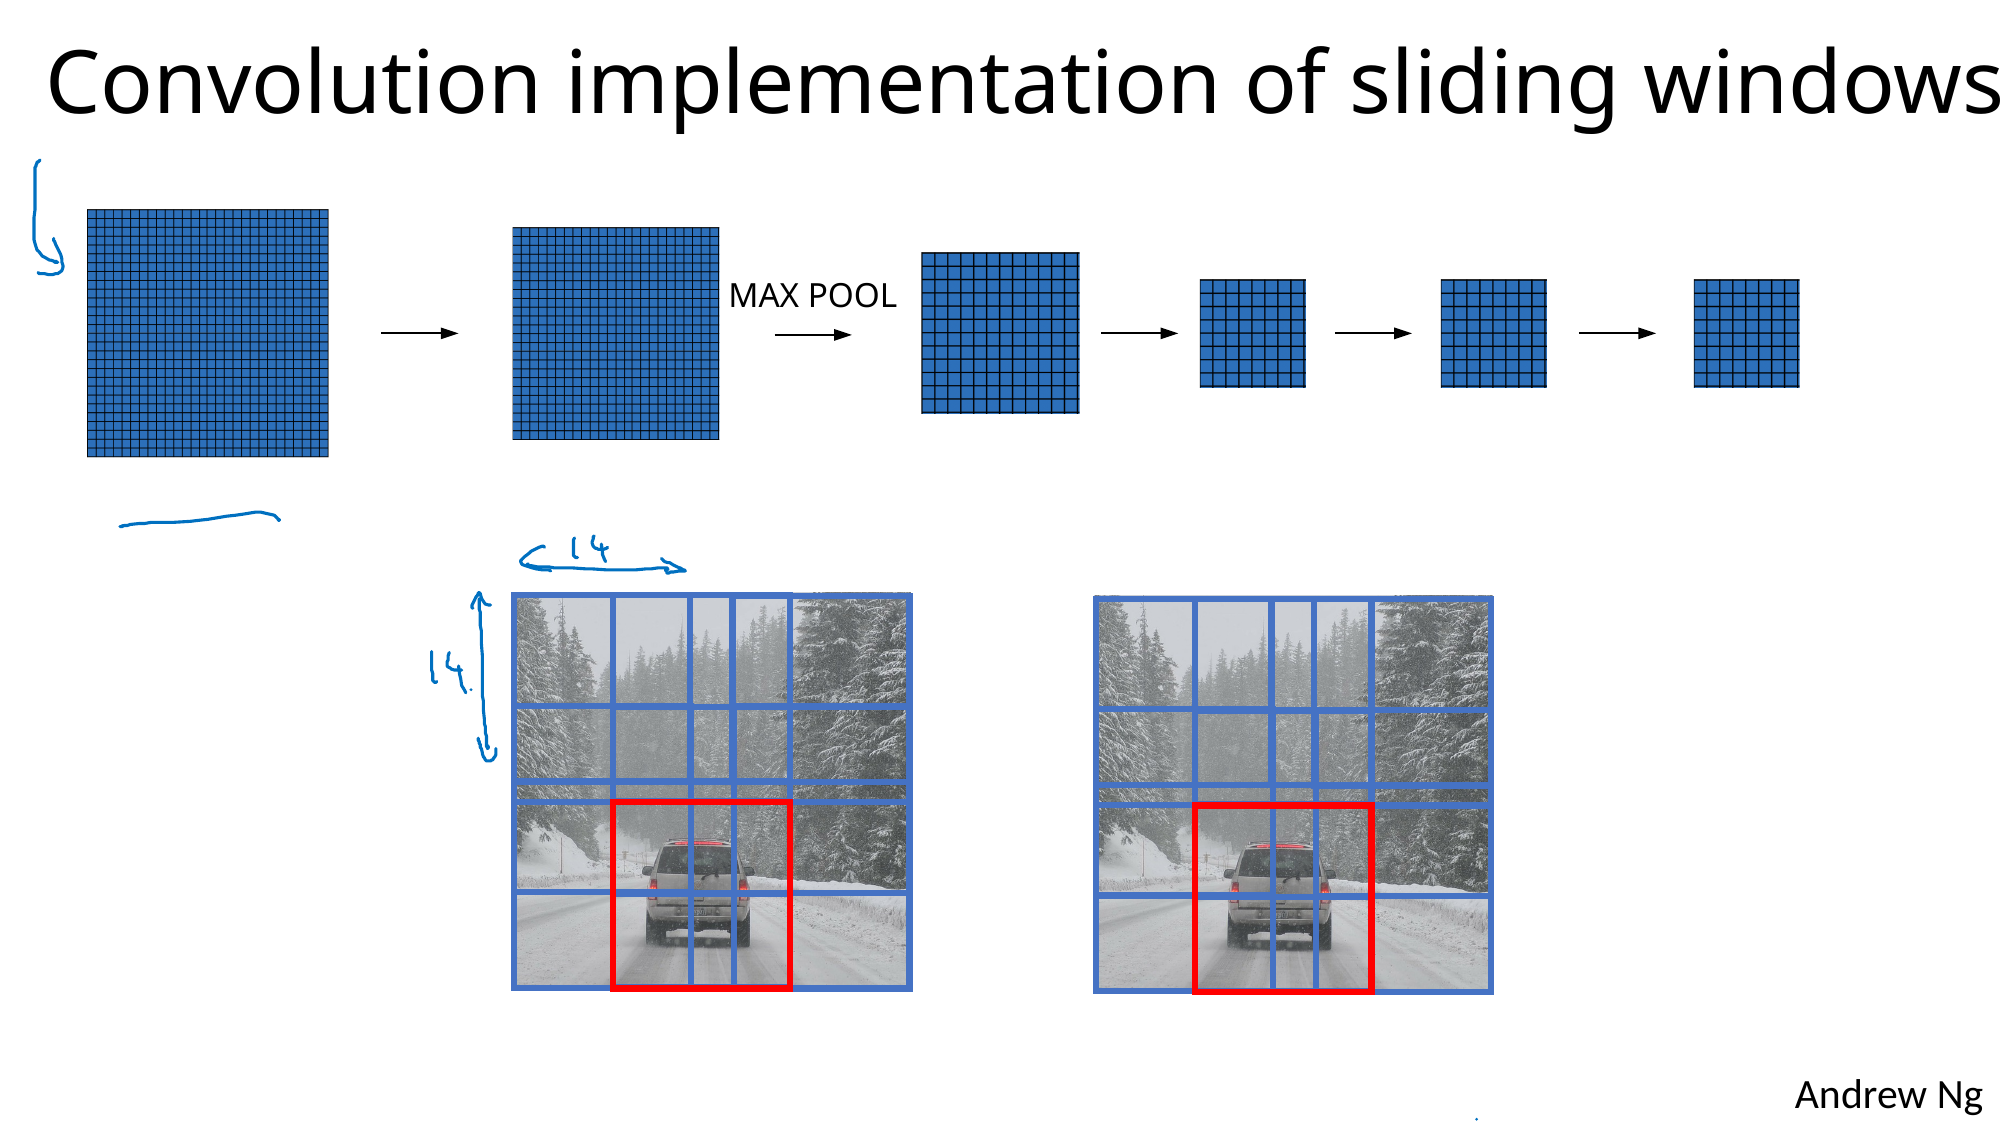

# Convolution implementation of sliding windows
MAX POOL